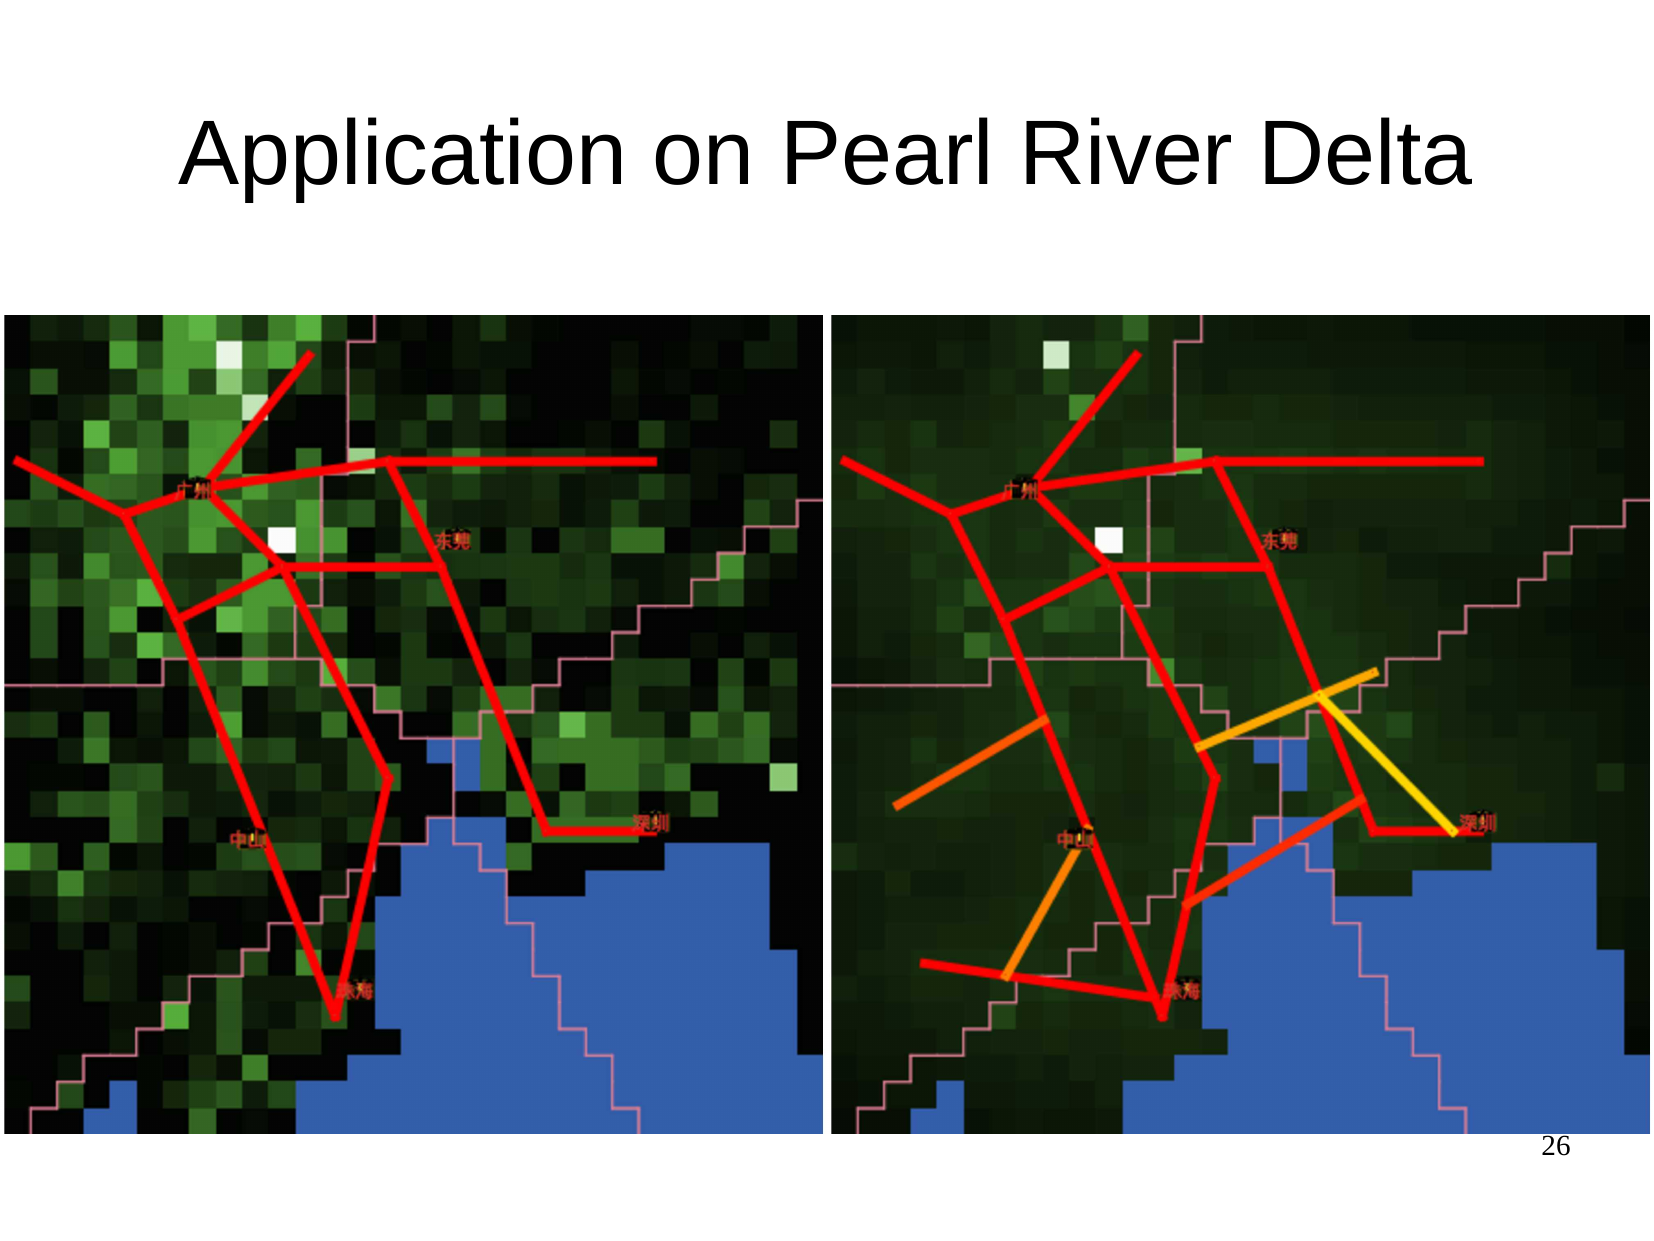

# Application on Pearl River Delta
26